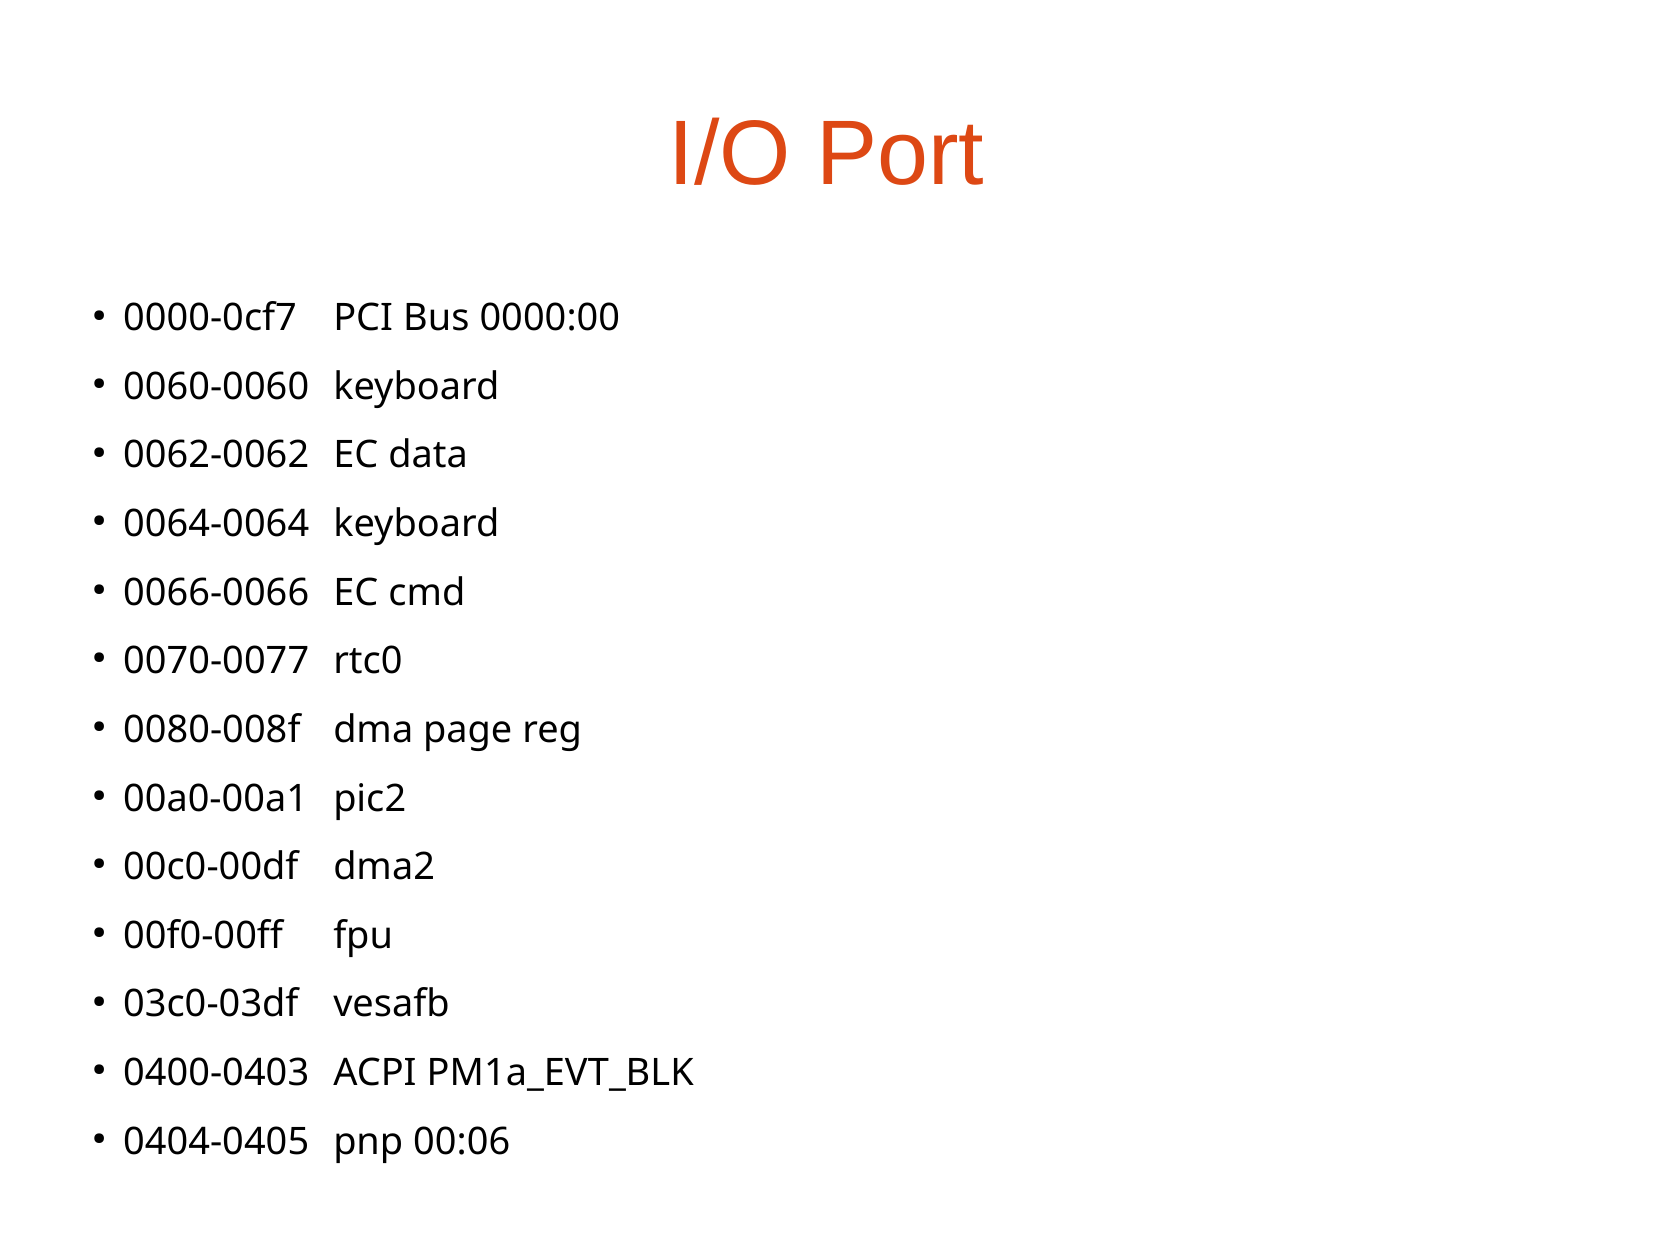

# I/O Port
0000-0cf7 	PCI Bus 0000:00
0060-0060 	keyboard
0062-0062 	EC data
0064-0064 	keyboard
0066-0066 	EC cmd
0070-0077 	rtc0
0080-008f 	dma page reg
00a0-00a1 	pic2
00c0-00df 	dma2
00f0-00ff 		fpu
03c0-03df 	vesafb
0400-0403 	ACPI PM1a_EVT_BLK
0404-0405 	pnp 00:06